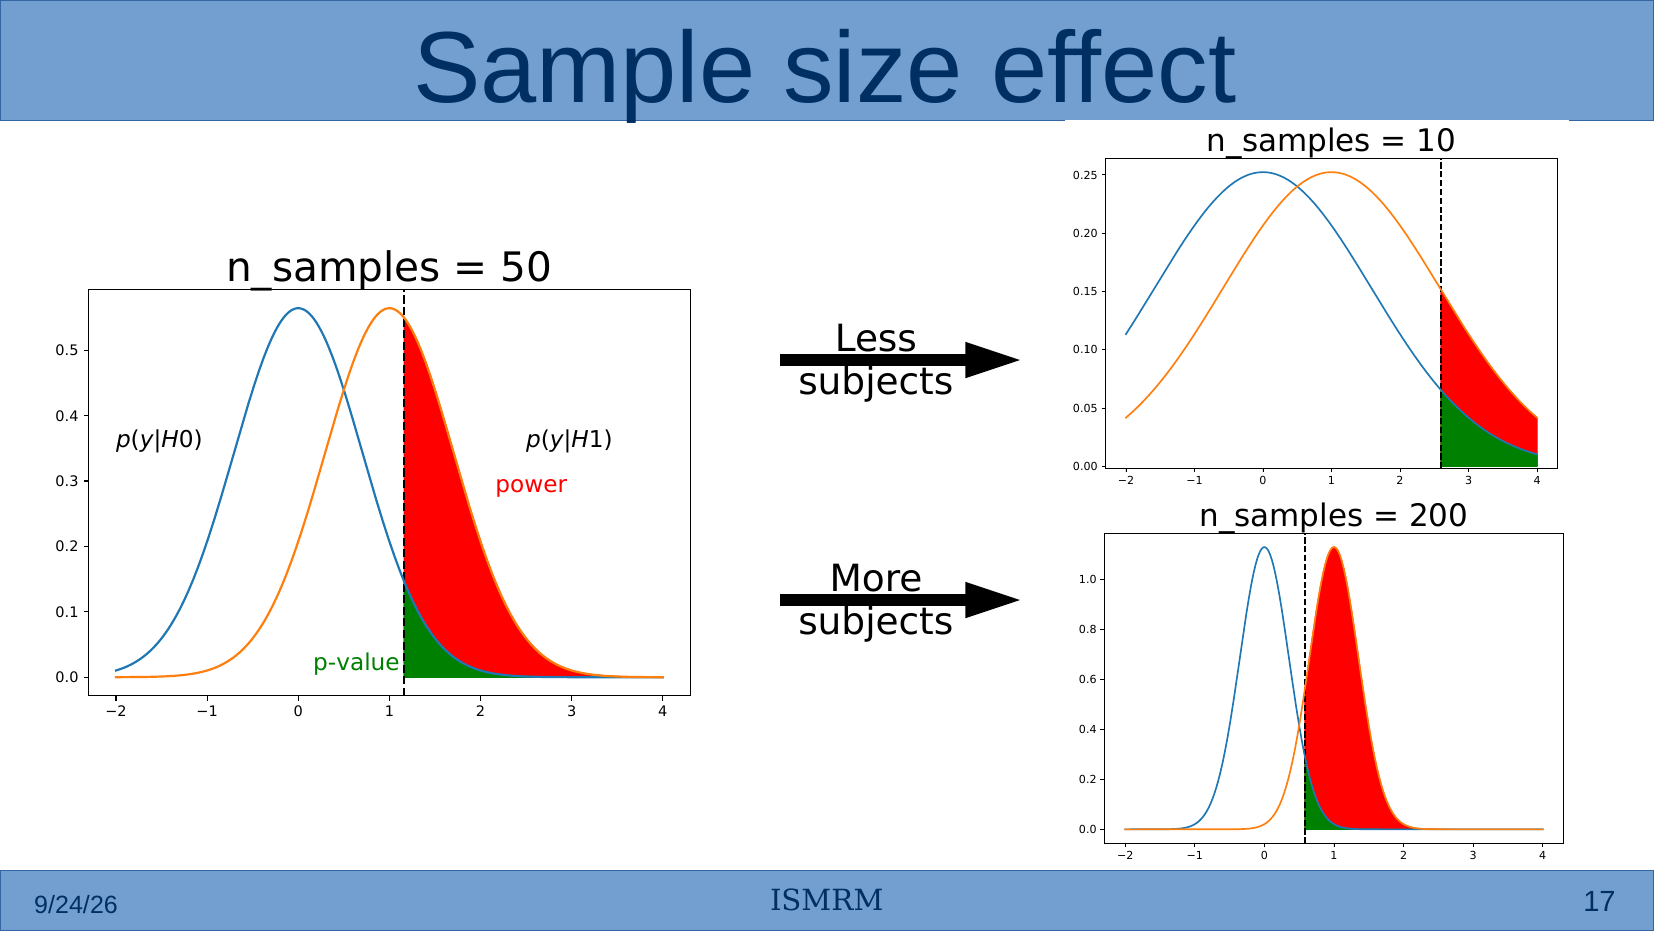

# Sample size effect
Less
subjects
More
subjects
17